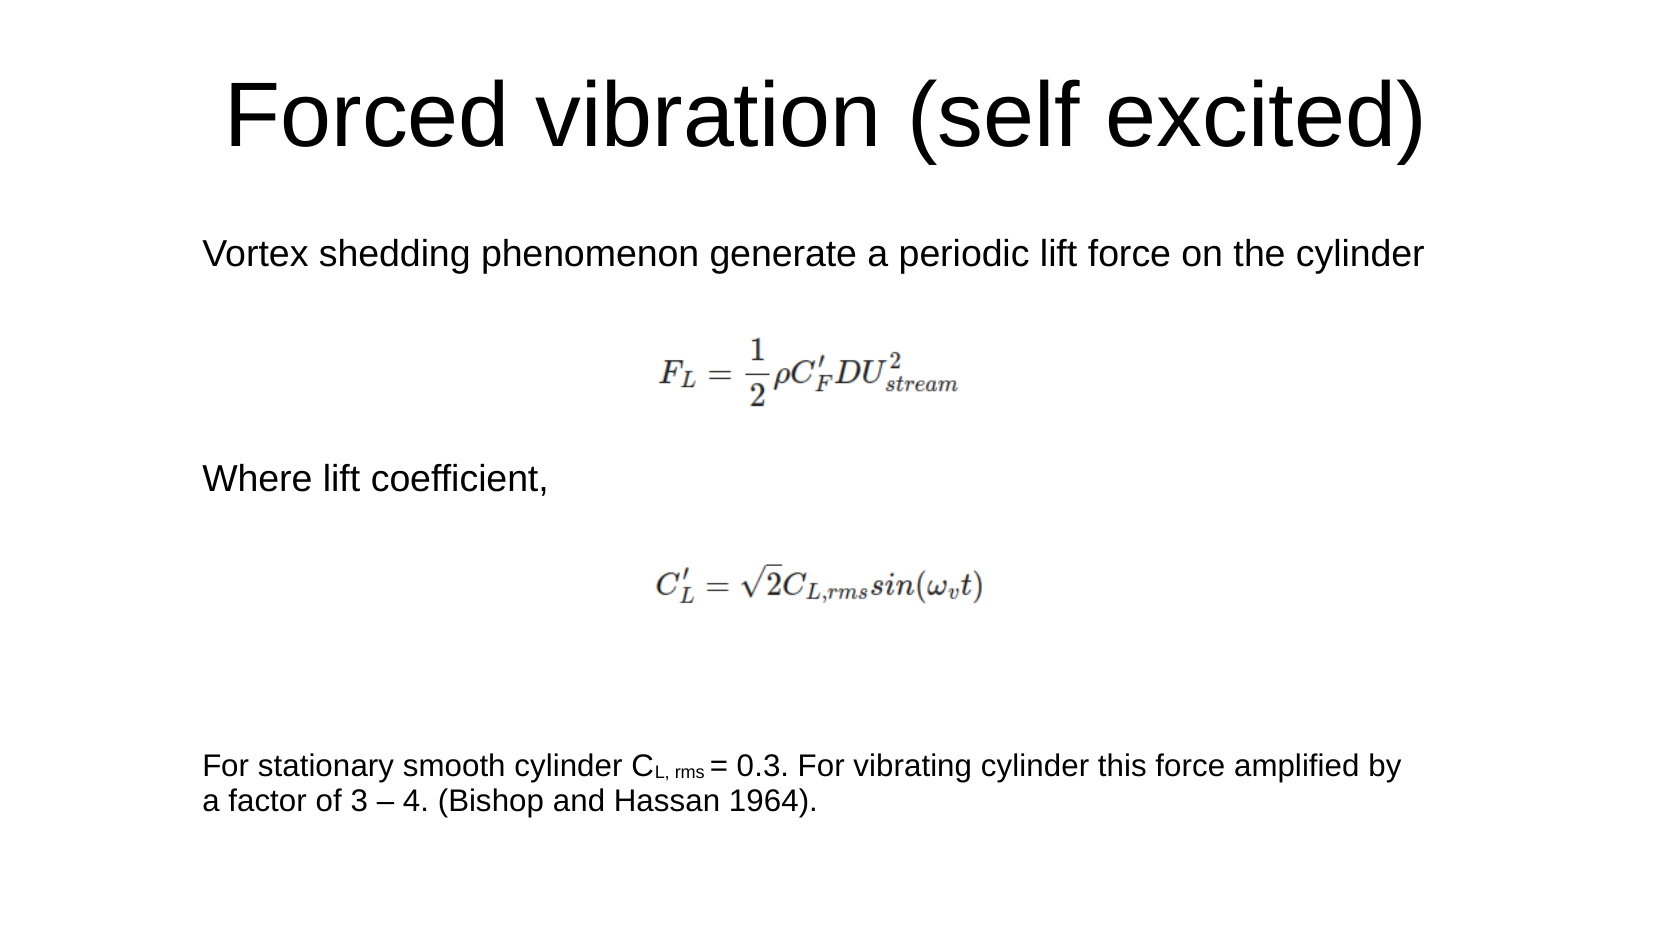

# Forced vibration (self excited)
Vortex shedding phenomenon generate a periodic lift force on the cylinder
Where lift coefficient,
For stationary smooth cylinder CL, rms = 0.3. For vibrating cylinder this force amplified by a factor of 3 – 4. (Bishop and Hassan 1964).